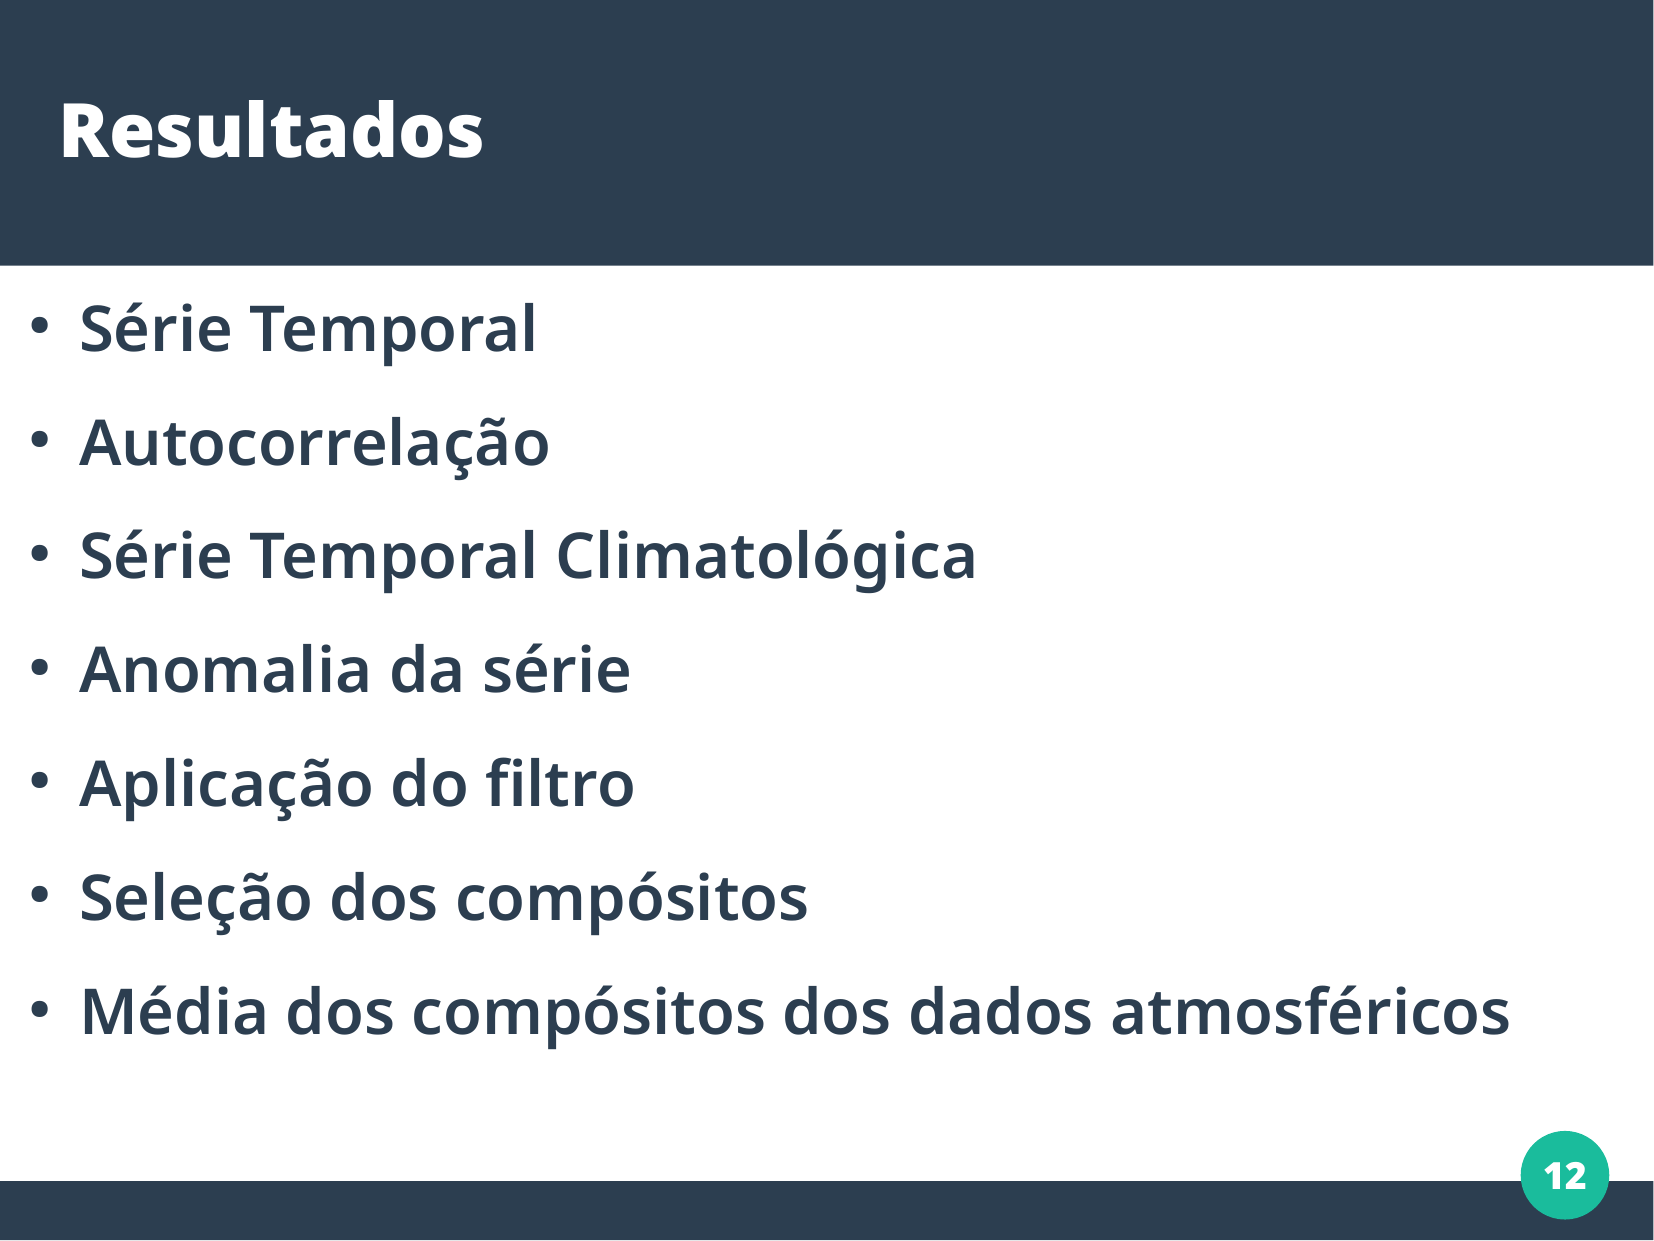

# Resultados
Série Temporal
Autocorrelação
Série Temporal Climatológica
Anomalia da série
Aplicação do filtro
Seleção dos compósitos
Média dos compósitos dos dados atmosféricos
12